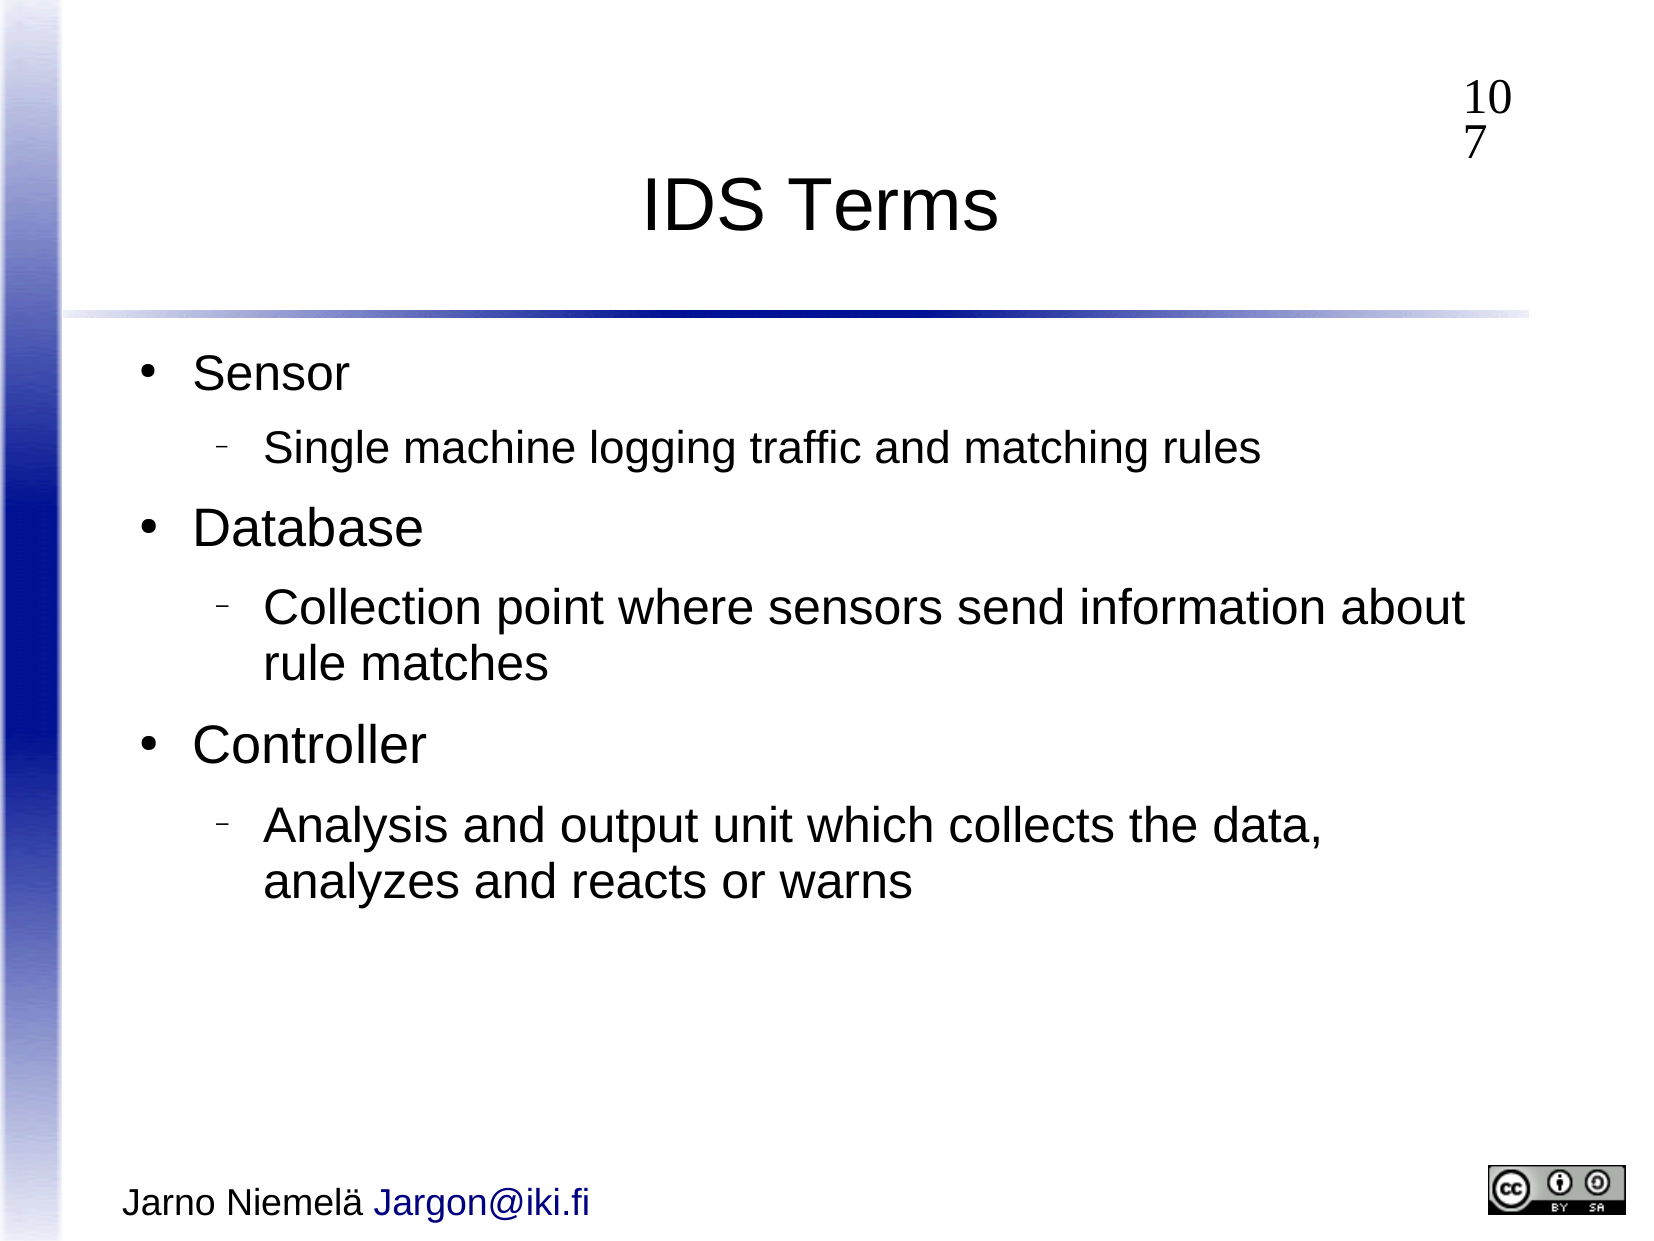

# IDS Terms
Sensor
Single machine logging traffic and matching rules
Database
Collection point where sensors send information about rule matches
Controller
Analysis and output unit which collects the data, analyzes and reacts or warns